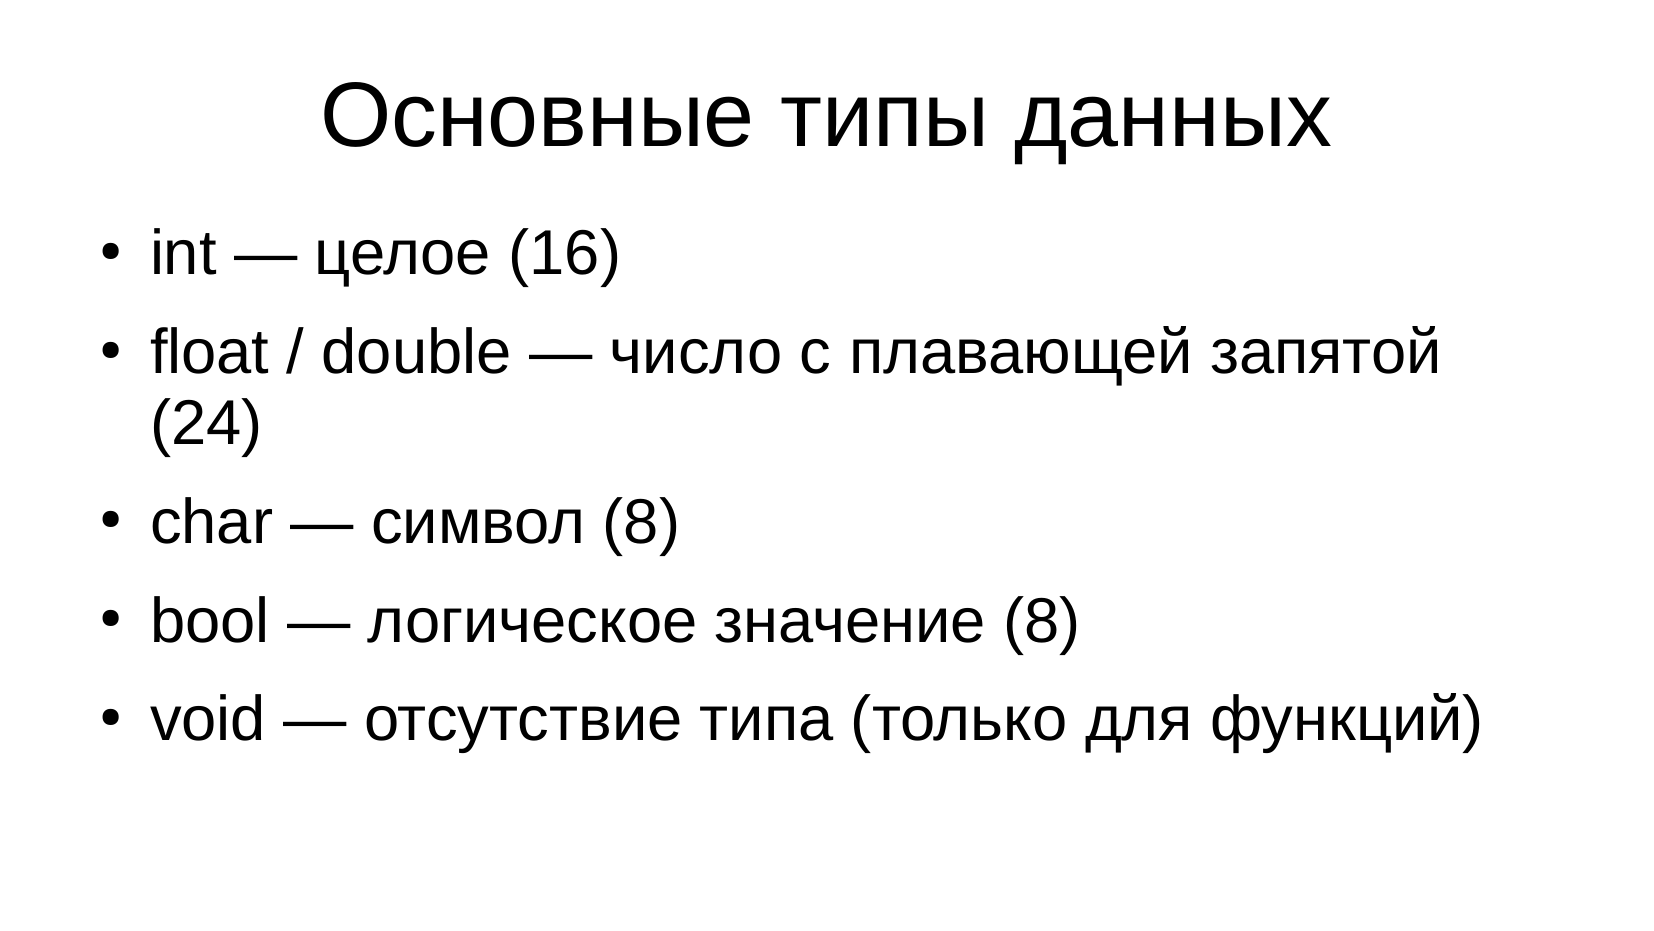

# Основные типы данных
int — целое (16)
float / double — число с плавающей запятой (24)
char — символ (8)
bool — логическое значение (8)
void — отсутствие типа (только для функций)